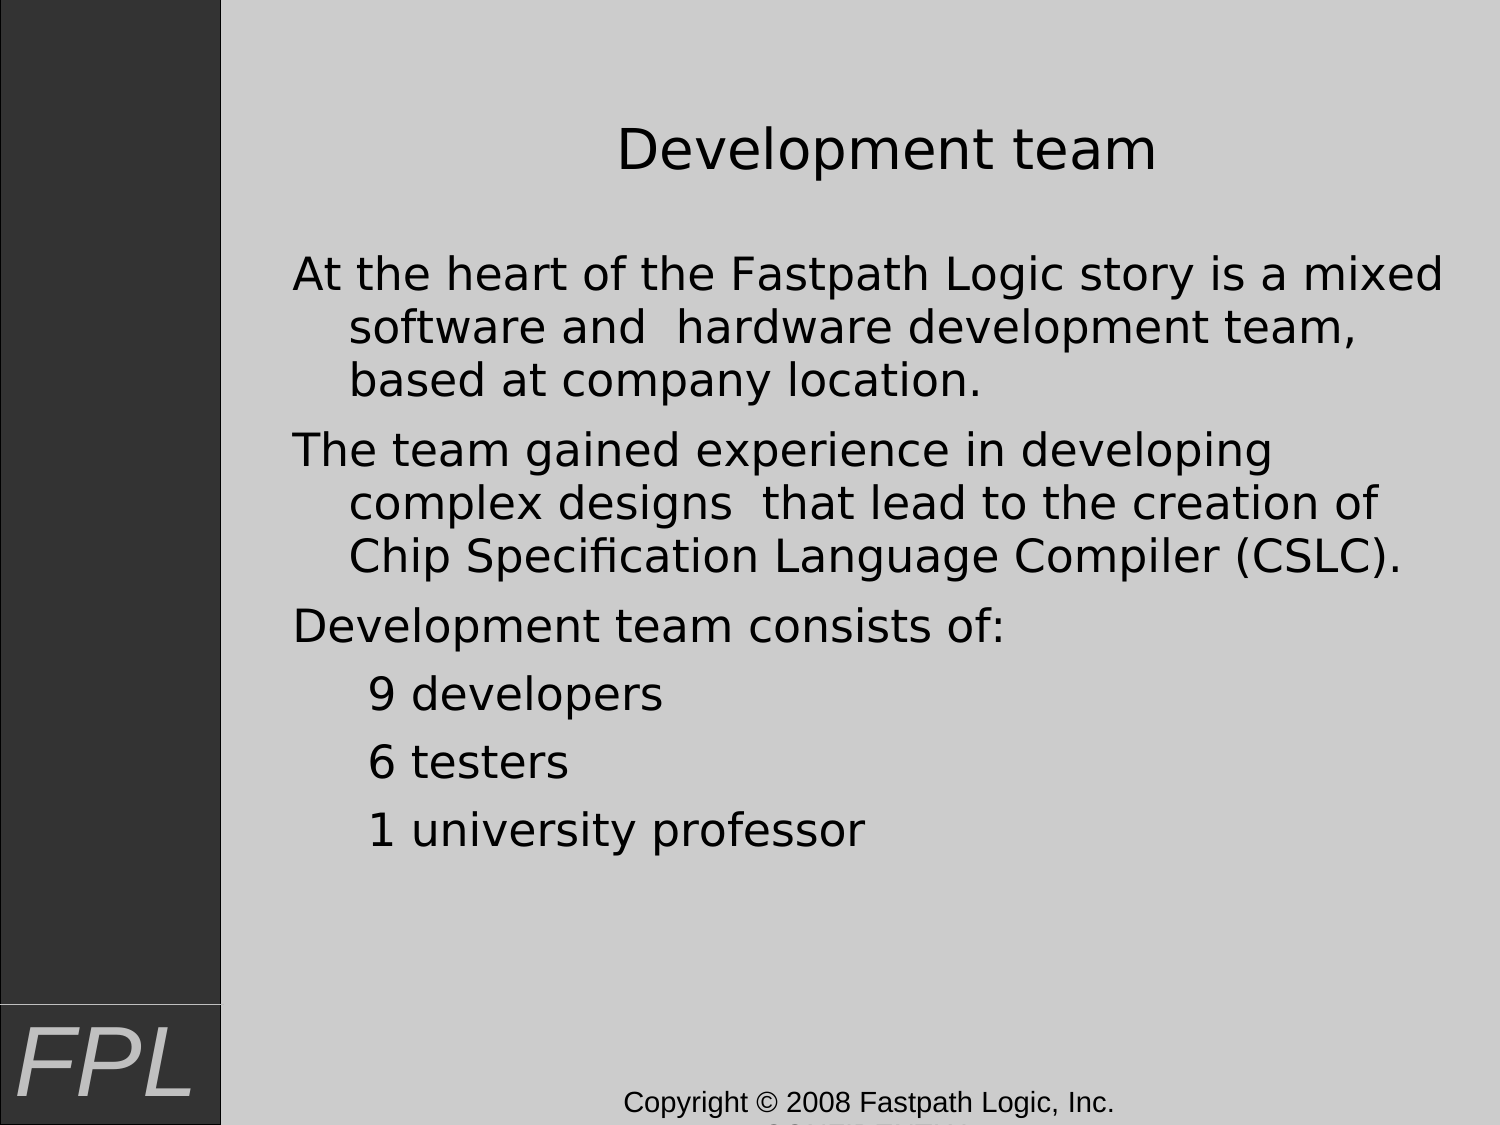

# Development team
At the heart of the Fastpath Logic story is a mixed software and hardware development team, based at company location.
The team gained experience in developing complex designs that lead to the creation of Chip Specification Language Compiler (CSLC).
Development team consists of:
9 developers
6 testers
1 university professor